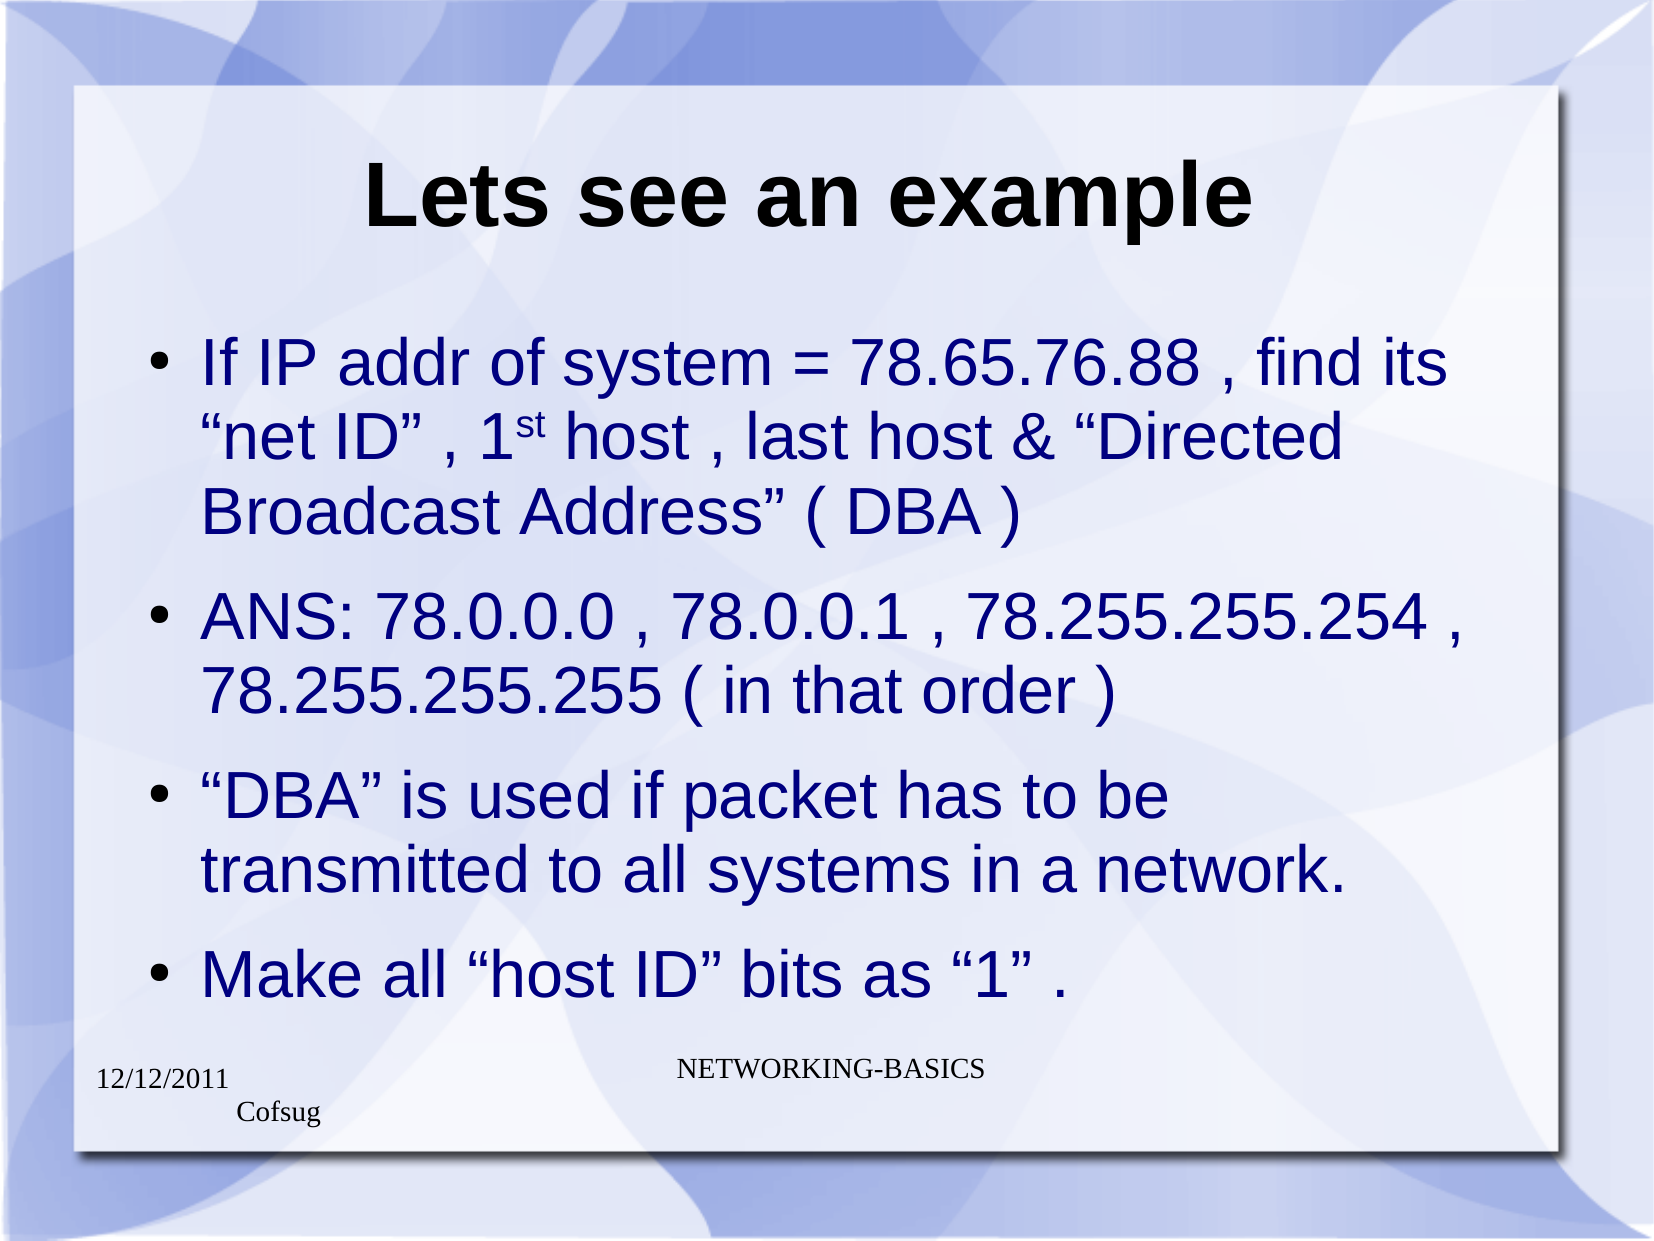

# Lets see an example
If IP addr of system = 78.65.76.88 , find its “net ID” , 1st host , last host & “Directed Broadcast Address” ( DBA )
ANS: 78.0.0.0 , 78.0.0.1 , 78.255.255.254 , 78.255.255.255 ( in that order )
“DBA” is used if packet has to be transmitted to all systems in a network.
Make all “host ID” bits as “1” .